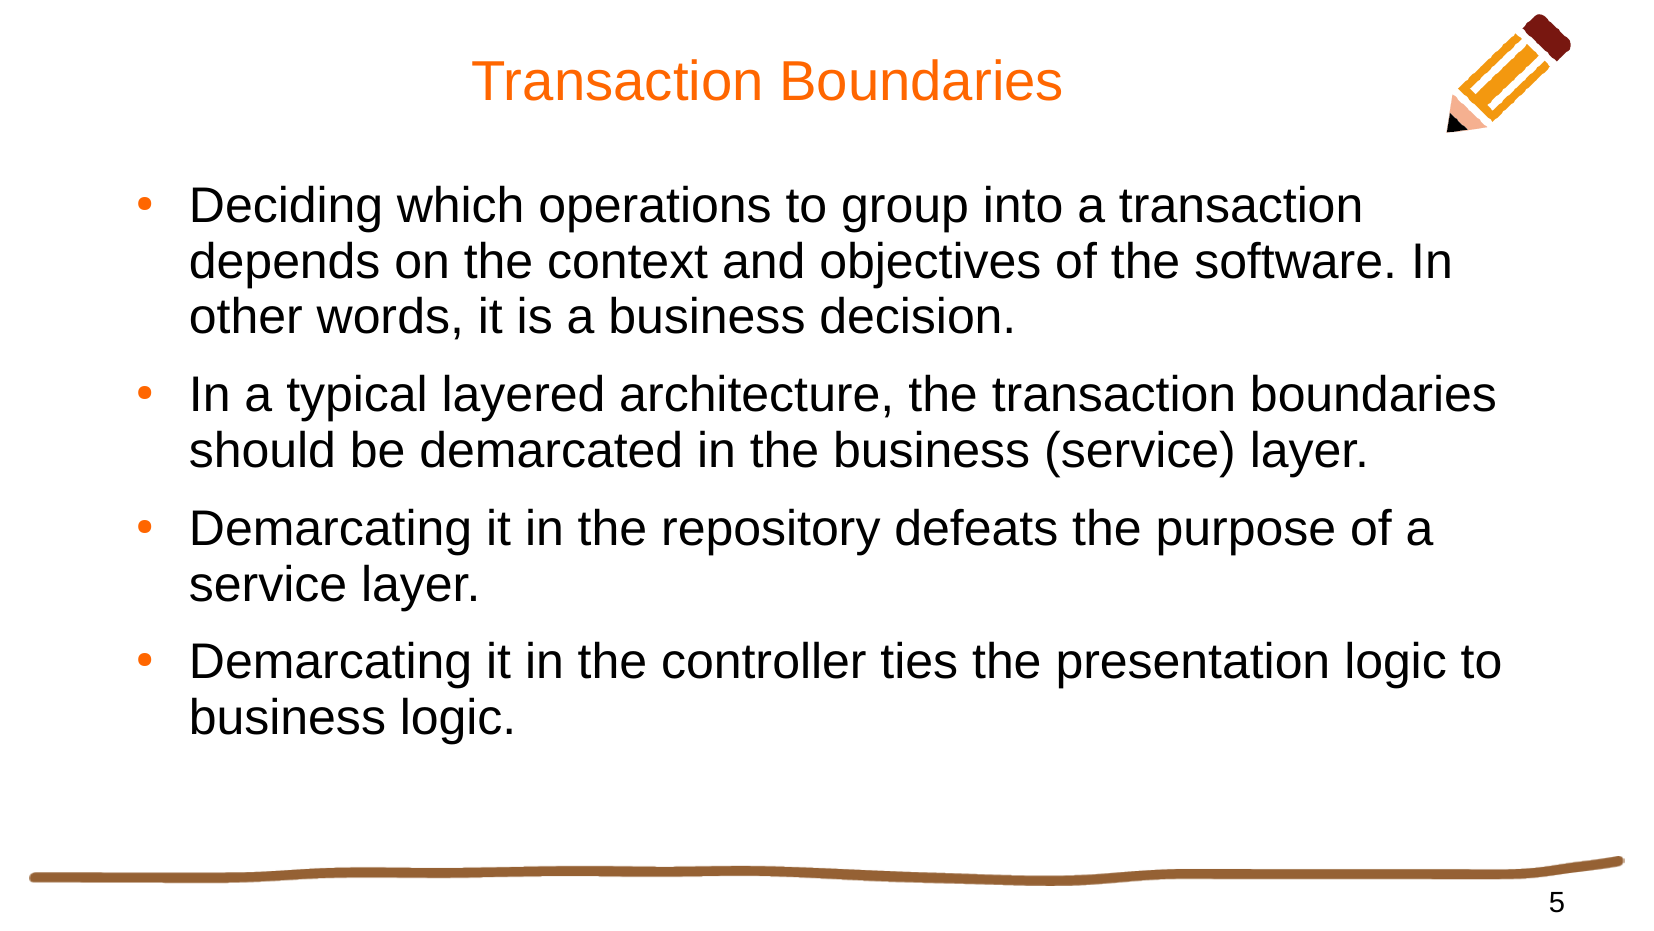

# Transaction Boundaries
Deciding which operations to group into a transaction depends on the context and objectives of the software. In other words, it is a business decision.
In a typical layered architecture, the transaction boundaries should be demarcated in the business (service) layer.
Demarcating it in the repository defeats the purpose of a service layer.
Demarcating it in the controller ties the presentation logic to business logic.
5